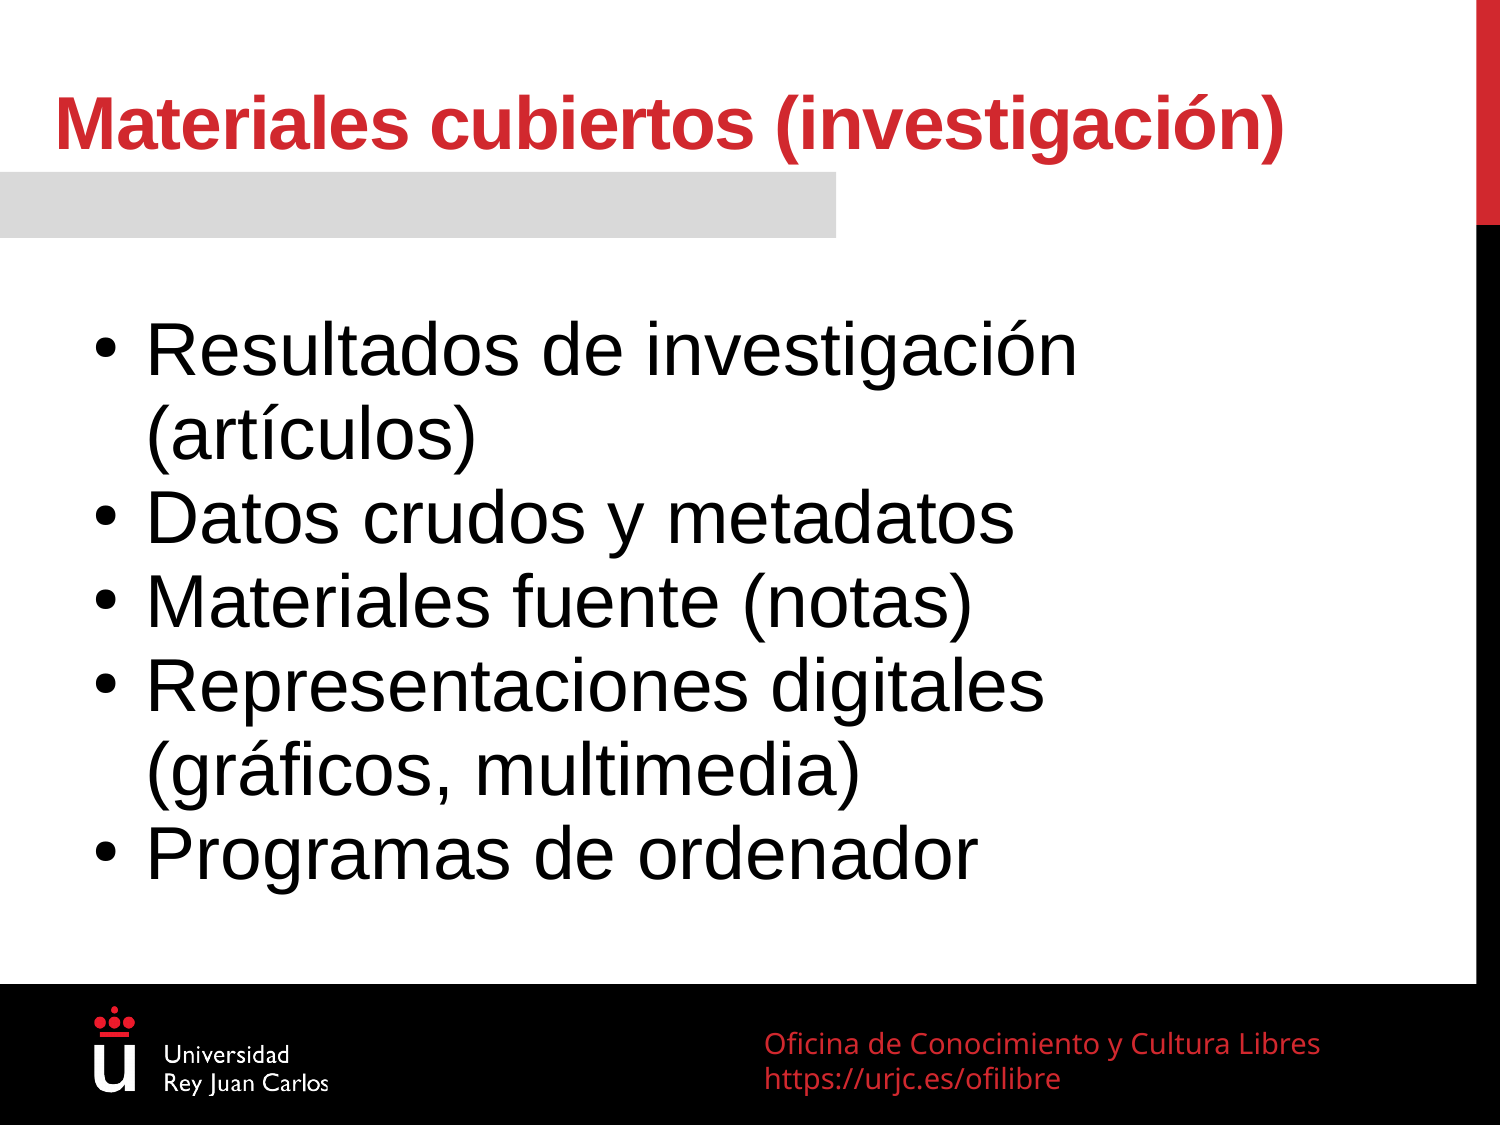

Materiales cubiertos (investigación)
#
Resultados de investigación (artículos)
Datos crudos y metadatos
Materiales fuente (notas)
Representaciones digitales (gráficos, multimedia)
Programas de ordenador
Oficina de Conocimiento y Cultura Libres
https://urjc.es/ofilibre